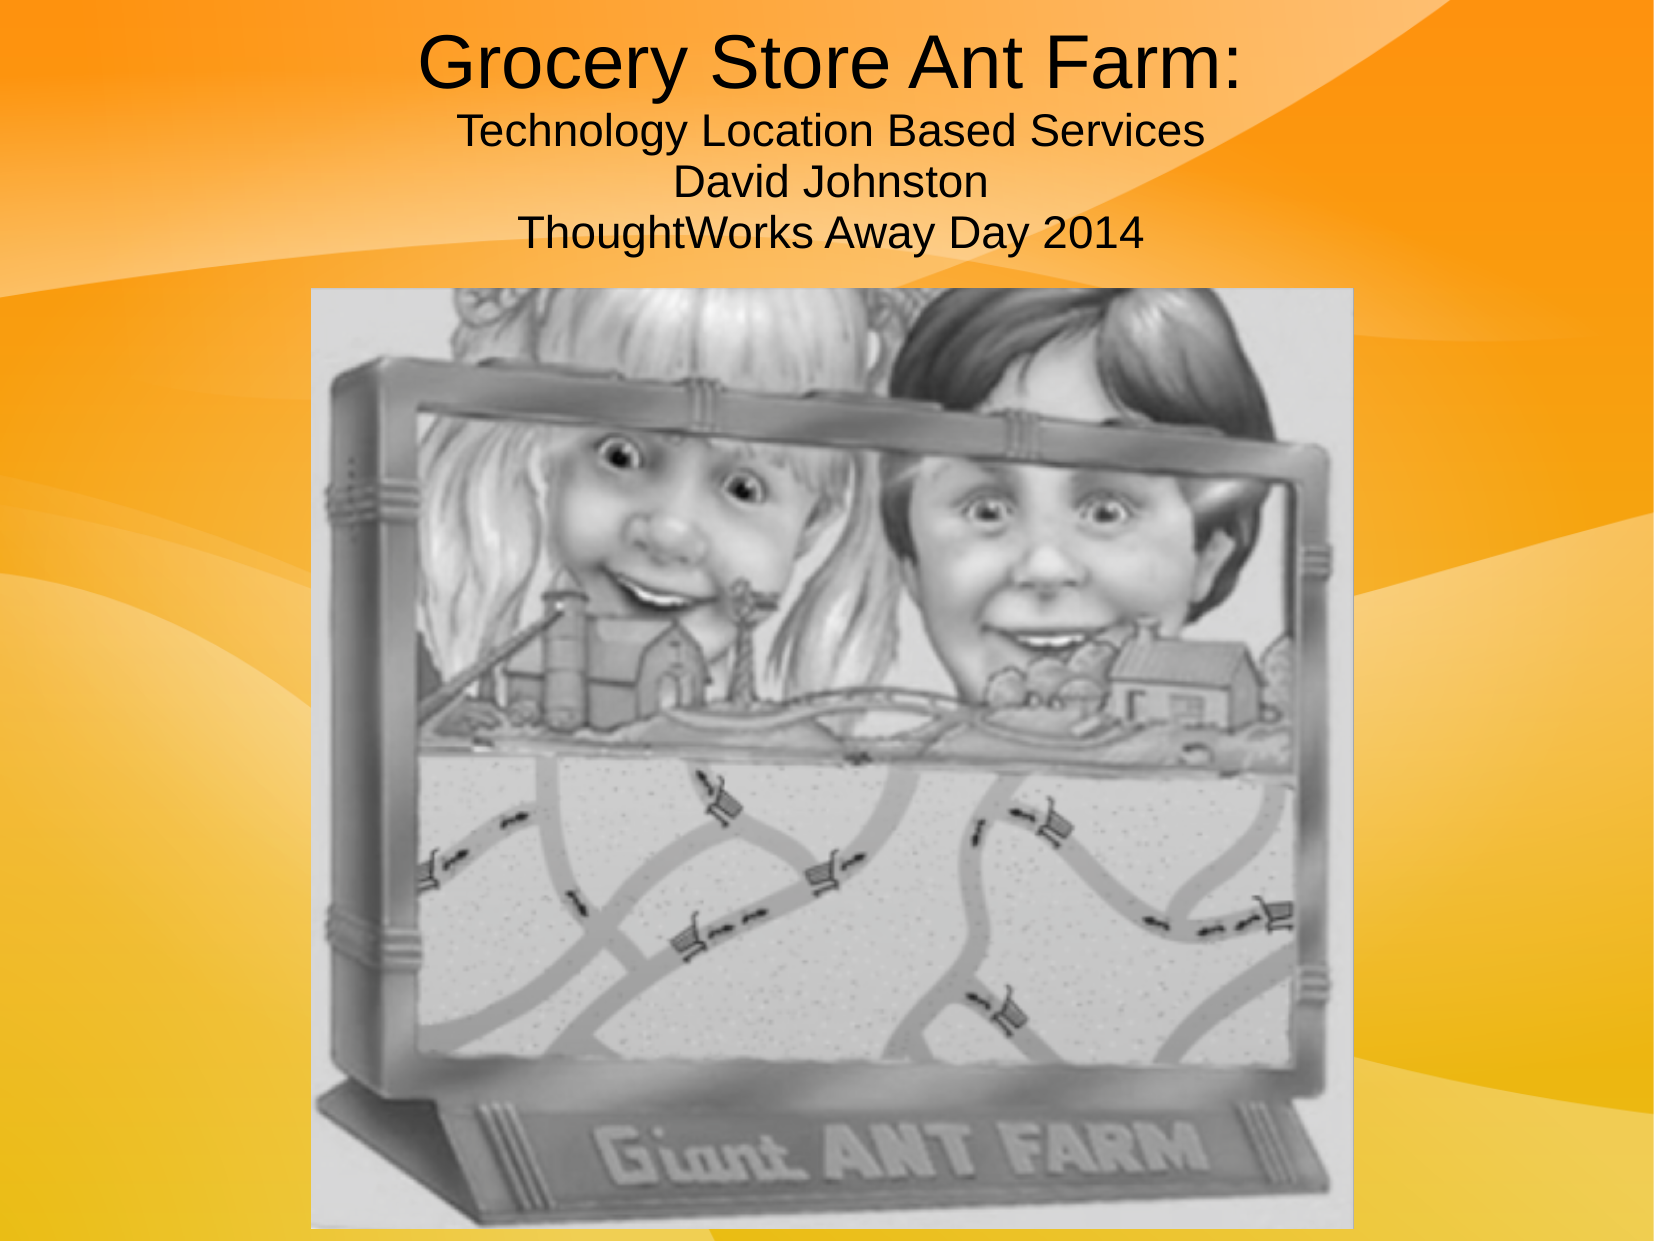

# Grocery Store Ant Farm: Technology Location Based Services David Johnston ThoughtWorks Away Day 2014